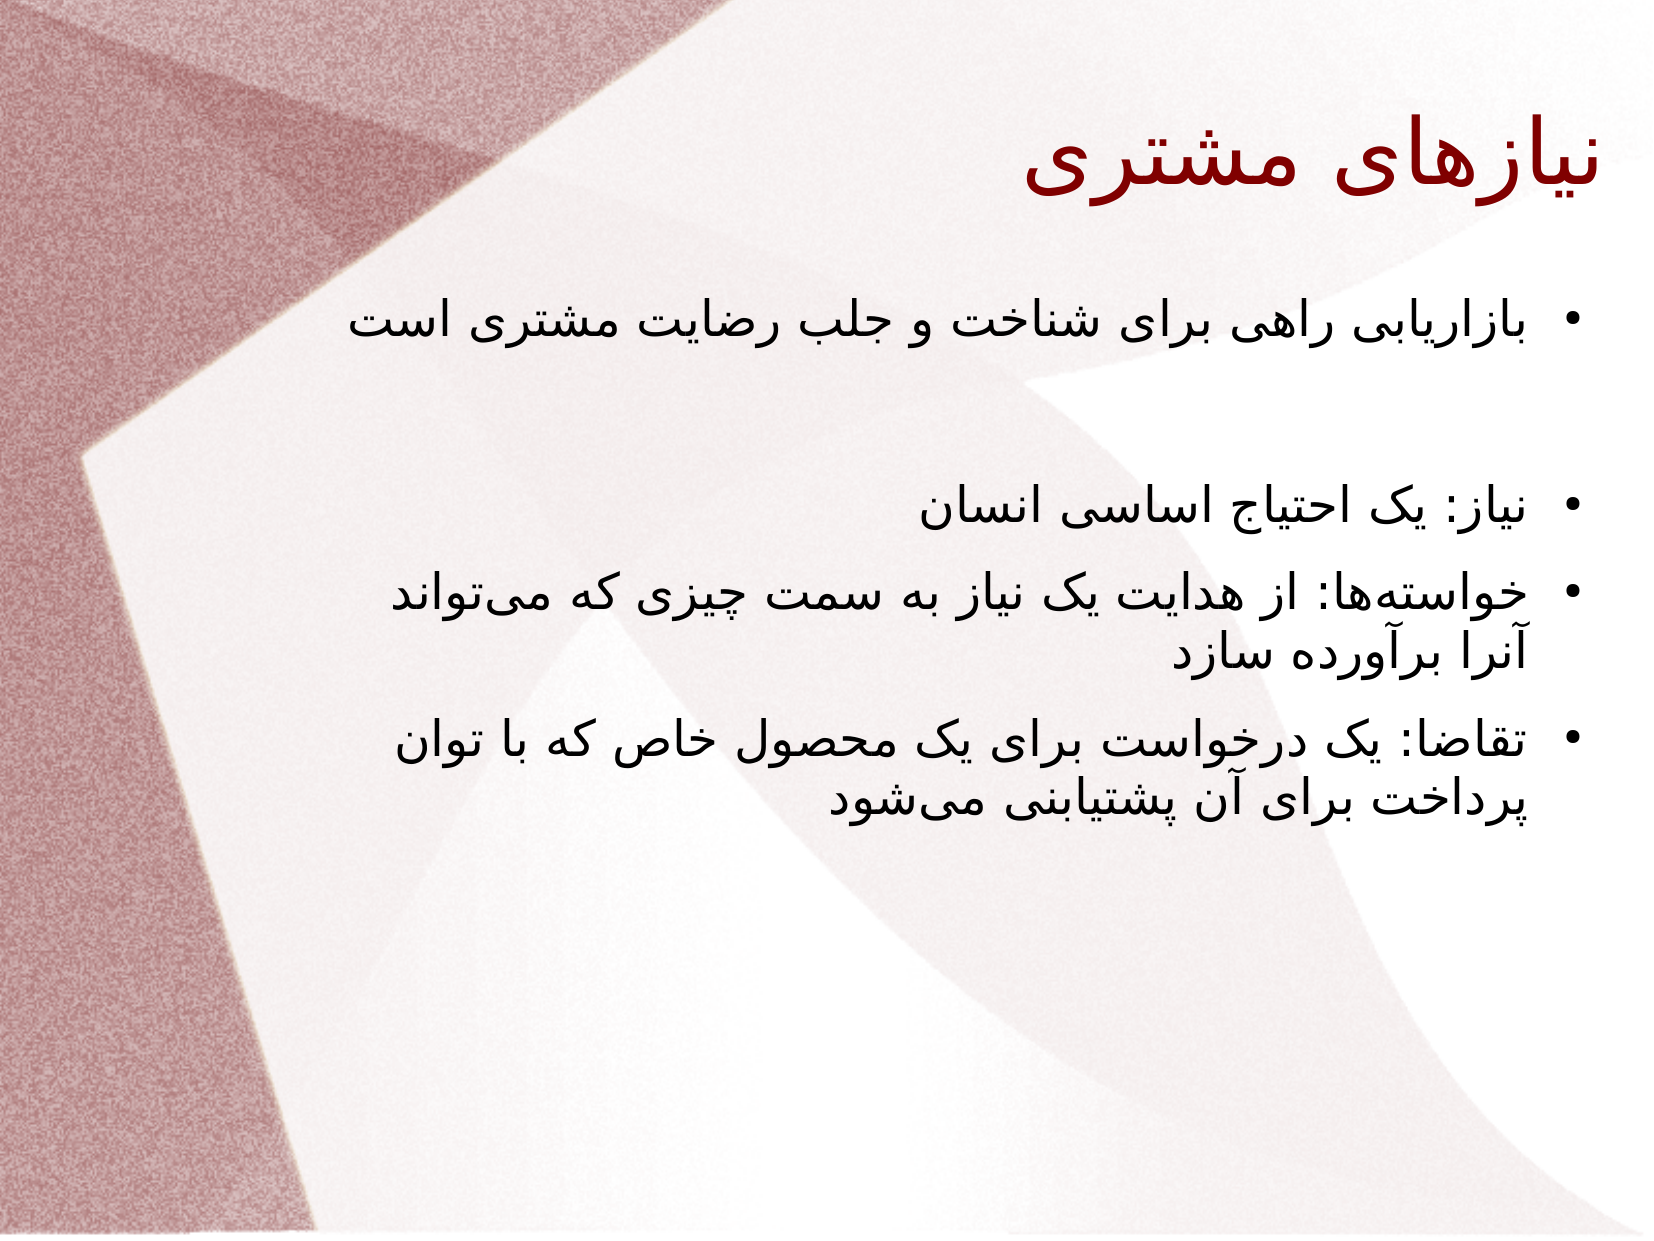

# نیازهای مشتری
بازاریابی راهی برای شناخت و جلب رضایت مشتری است
نیاز: یک احتیاج اساسی انسان
خواسته‌ها: از هدایت یک نیاز به سمت چیزی که می‌تواند آنرا برآورده سازد
تقاضا: یک درخواست برای یک محصول خاص که با توان پرداخت برای آن پشتیابنی می‌شود